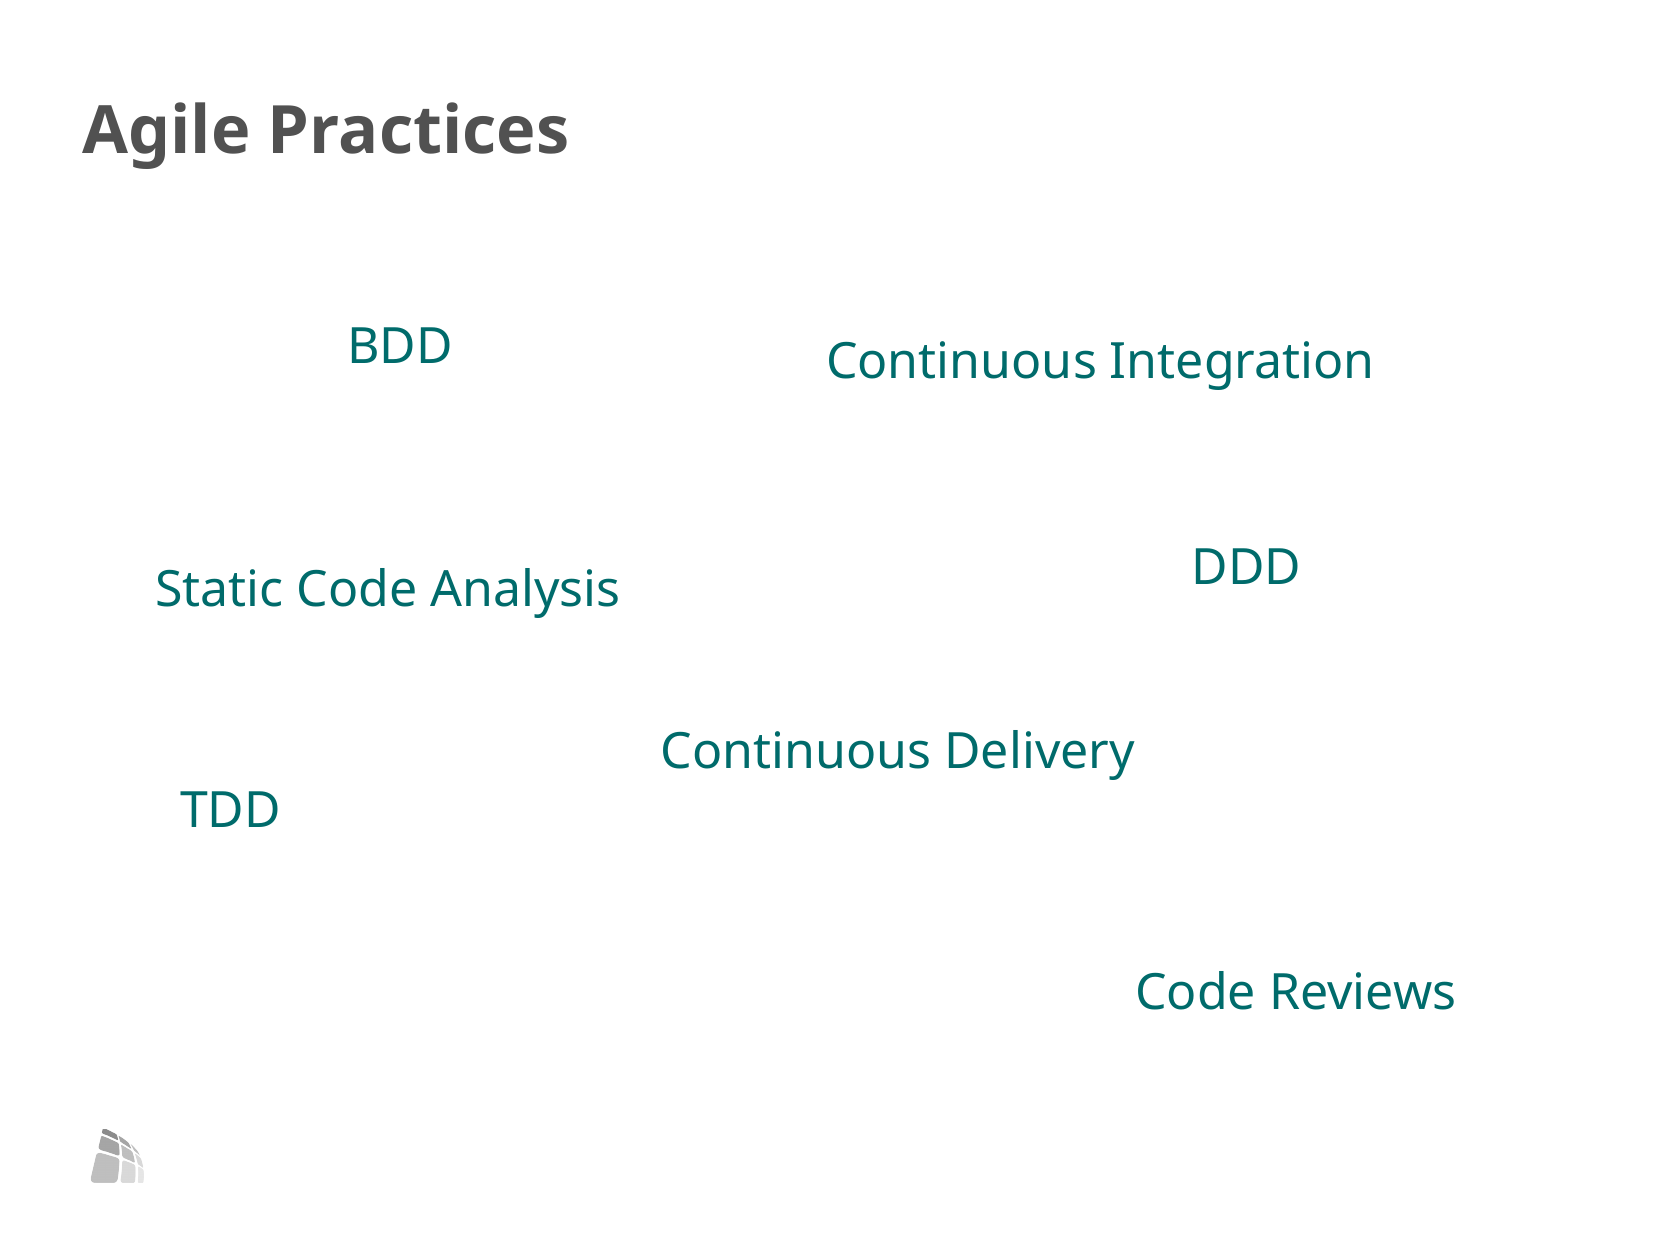

# Agile Practices
BDD
Continuous Integration
DDD
Static Code Analysis
Continuous Delivery
TDD
Code Reviews